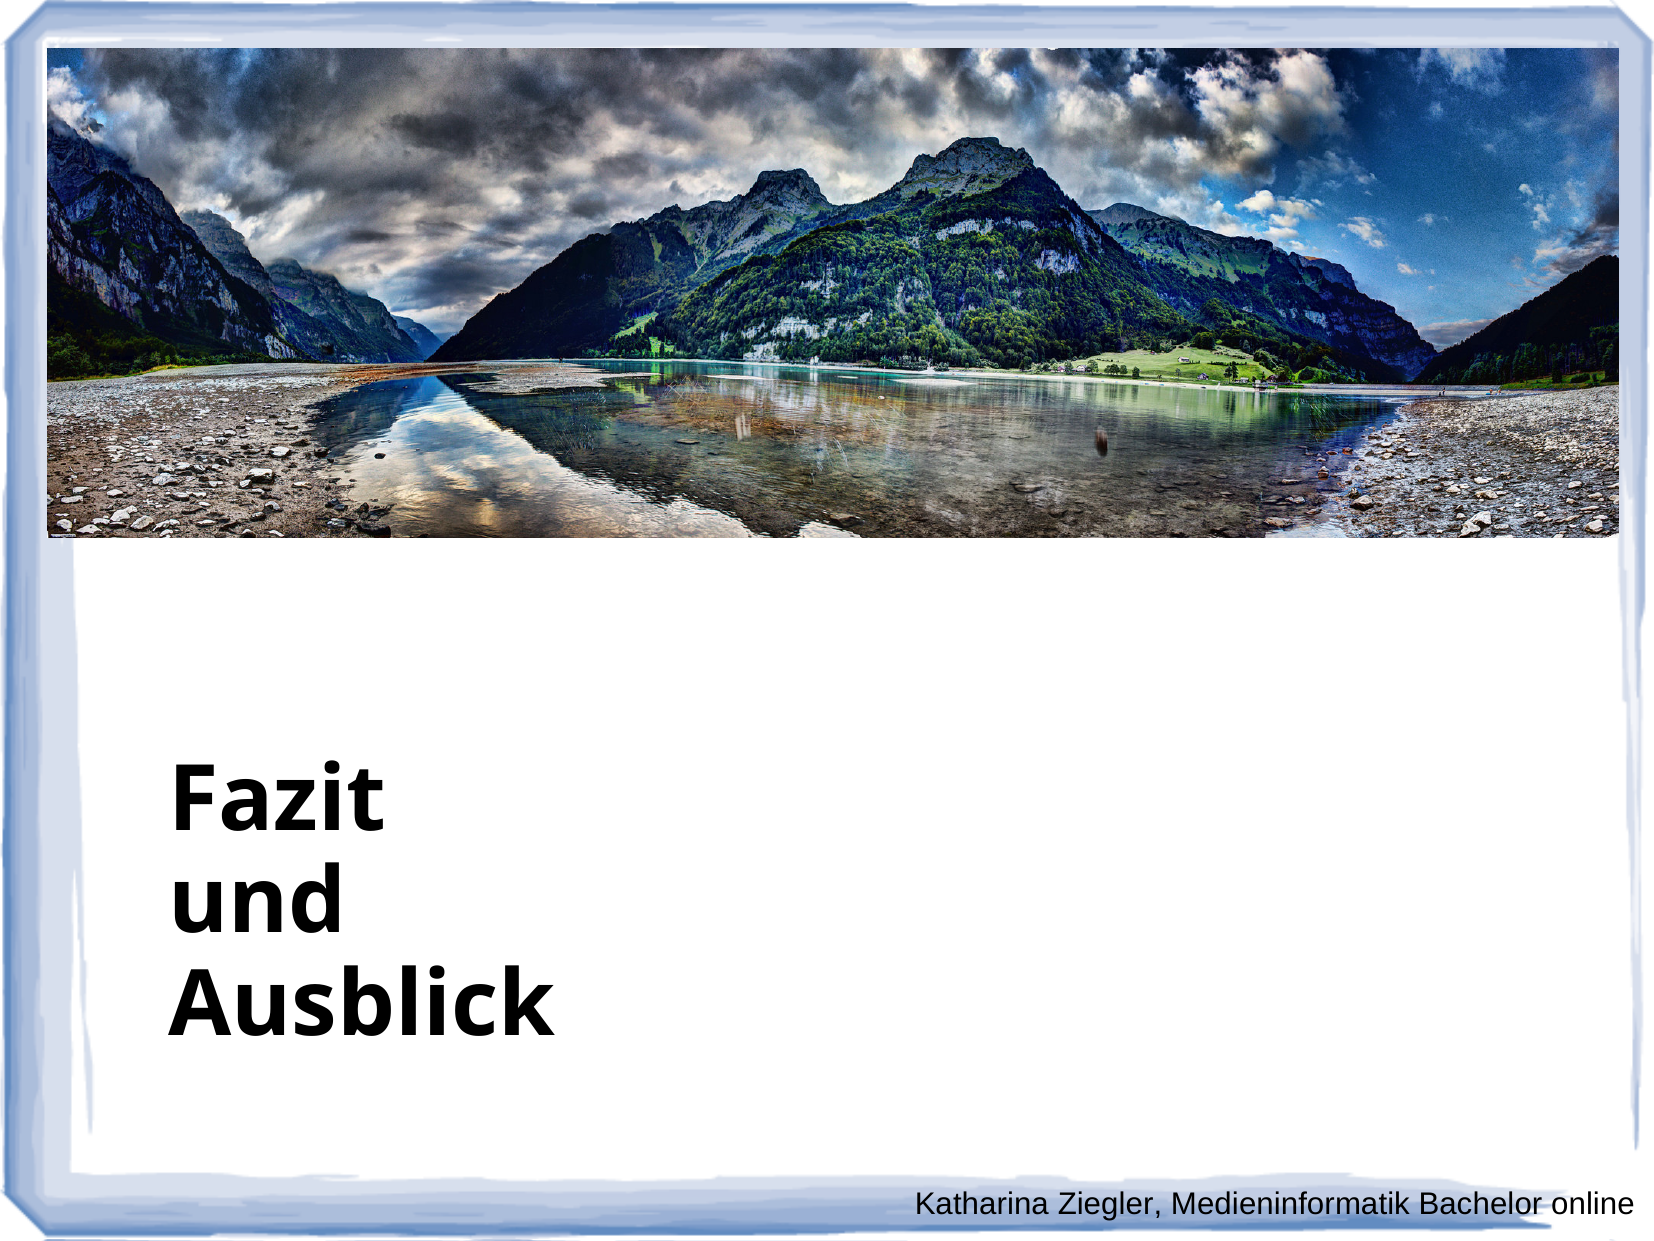

#
Fazit
und
Ausblick
Katharina Ziegler, Medieninformatik Bachelor online